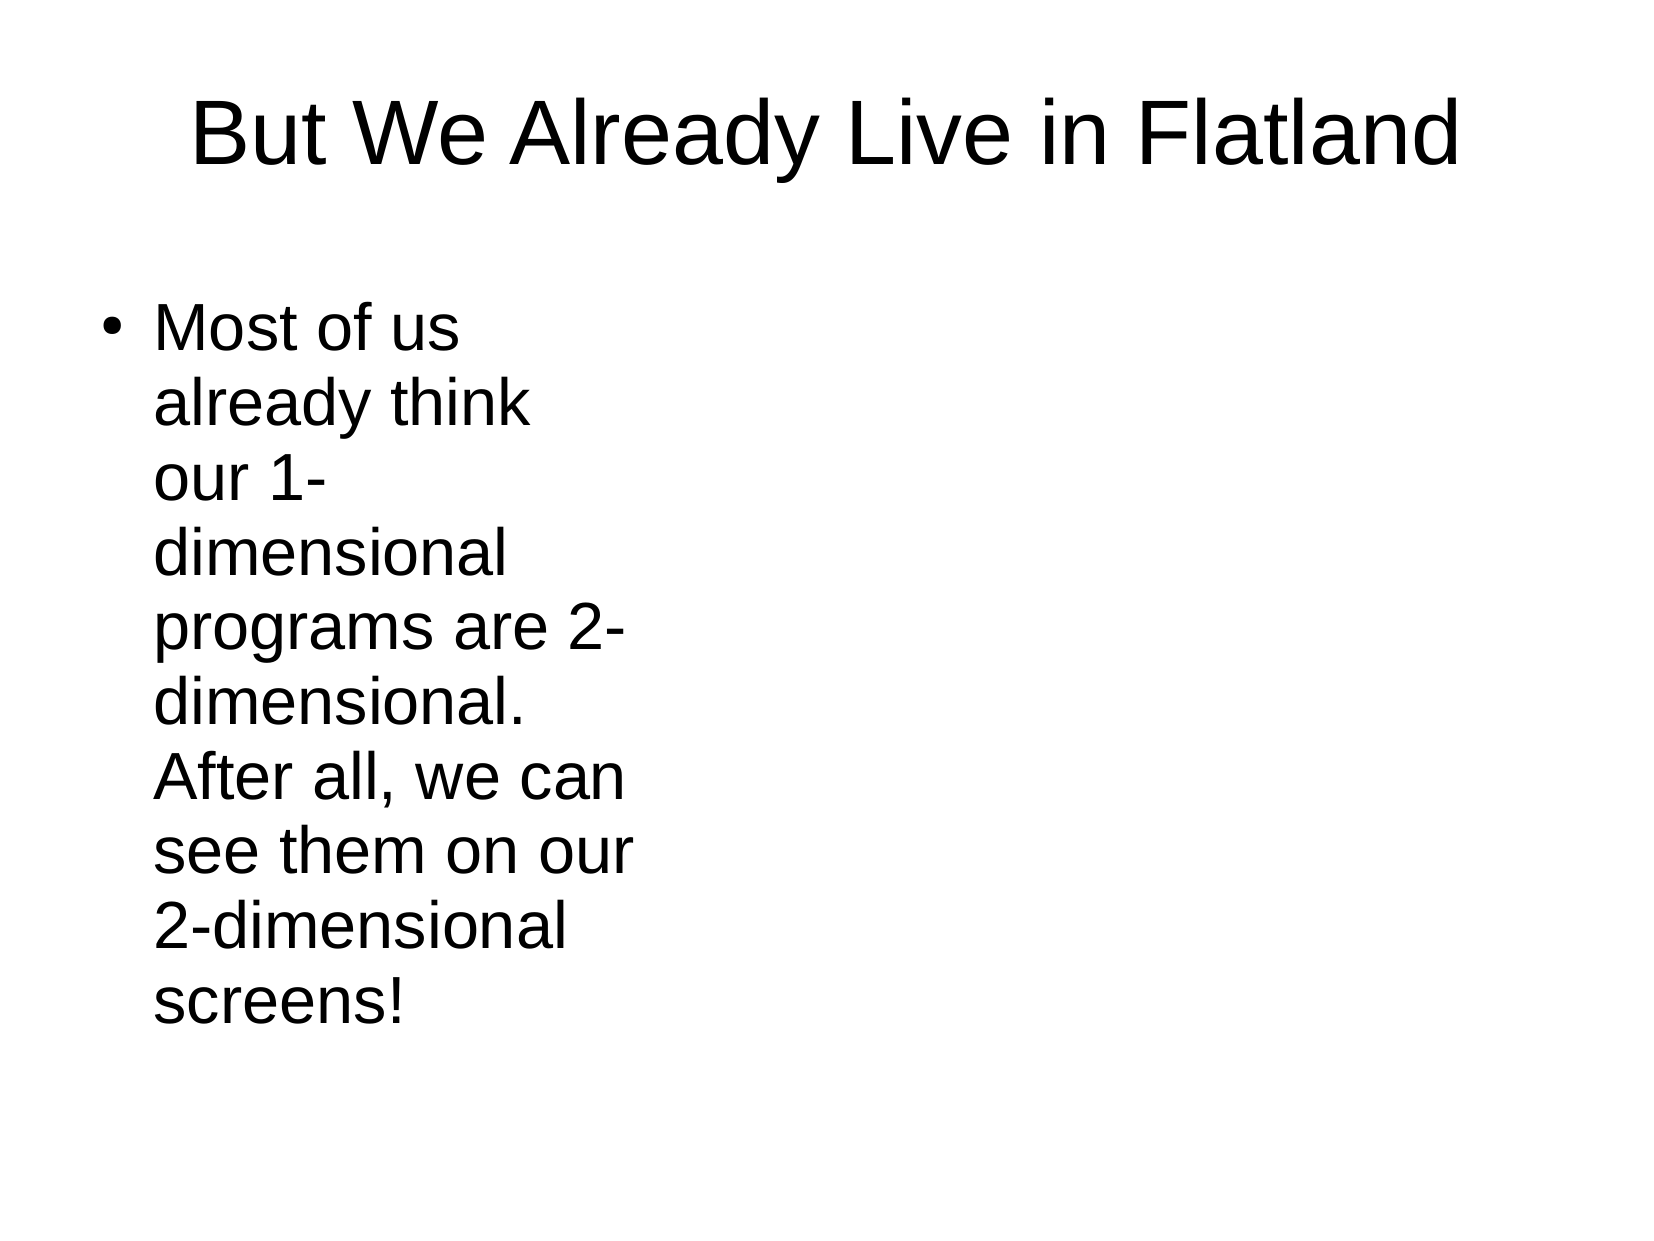

# But We Already Live in Flatland
Most of us already think our 1-dimensional programs are 2-dimensional. After all, we can see them on our 2-dimensional screens!